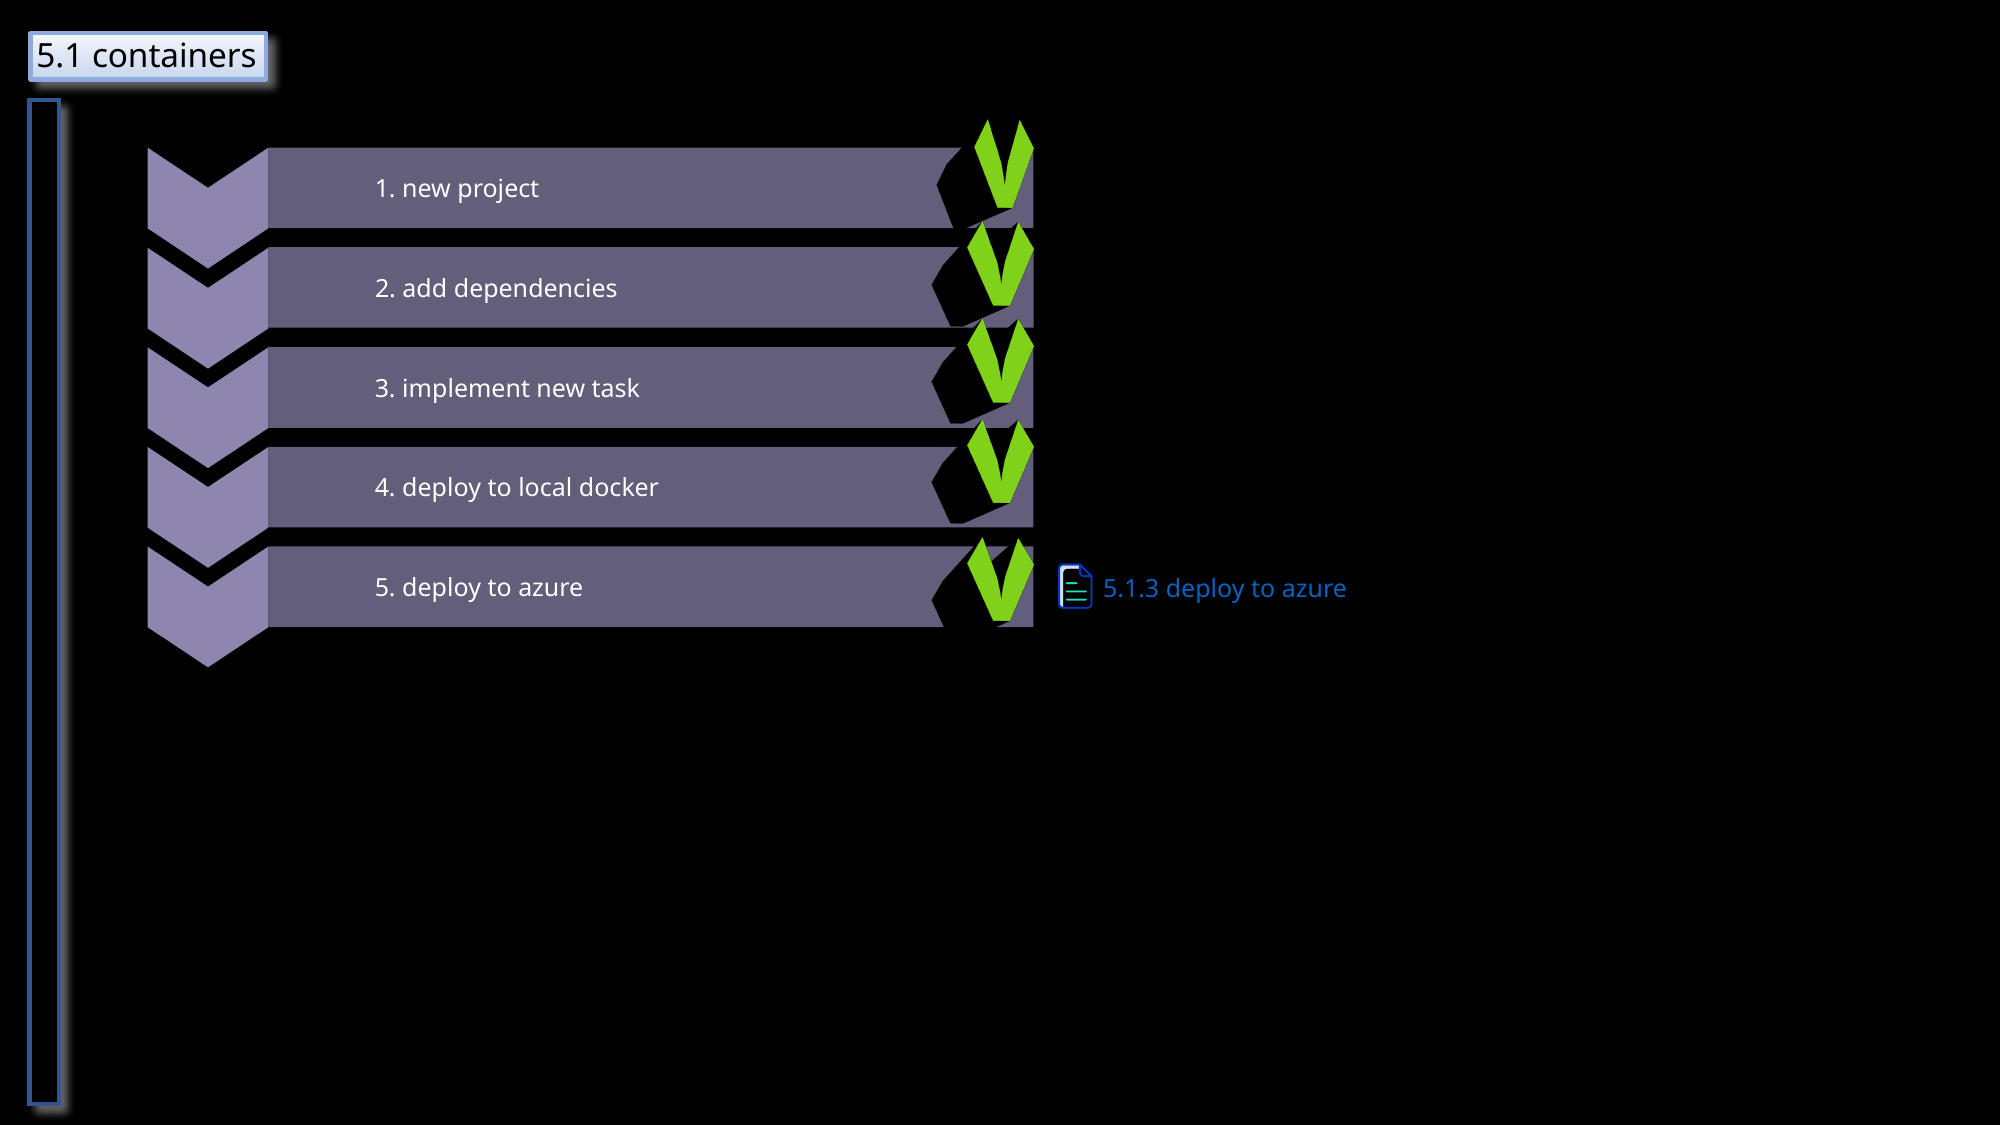

# 5.1 containers
V
1. new project
V
2. add dependencies
V
3. implement new task
V
4. deploy to local docker
V
5. deploy to azure
5.1.3 deploy to azure